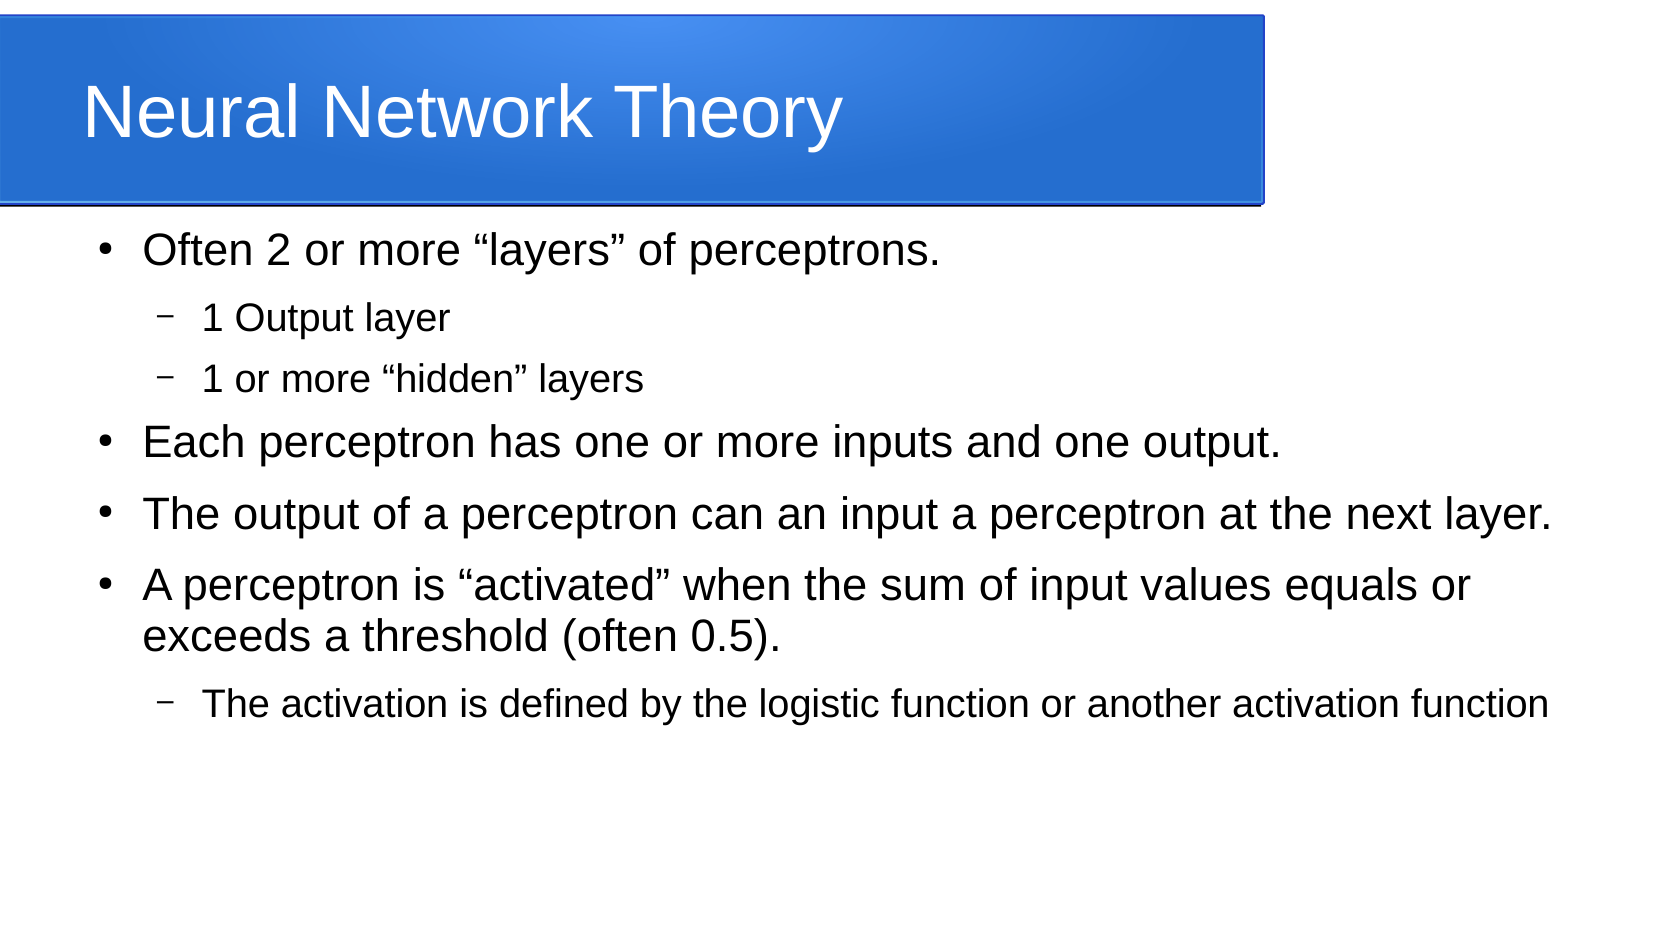

# Neural Network Theory
Often 2 or more “layers” of perceptrons.
1 Output layer
1 or more “hidden” layers
Each perceptron has one or more inputs and one output.
The output of a perceptron can an input a perceptron at the next layer.
A perceptron is “activated” when the sum of input values equals or exceeds a threshold (often 0.5).
The activation is defined by the logistic function or another activation function